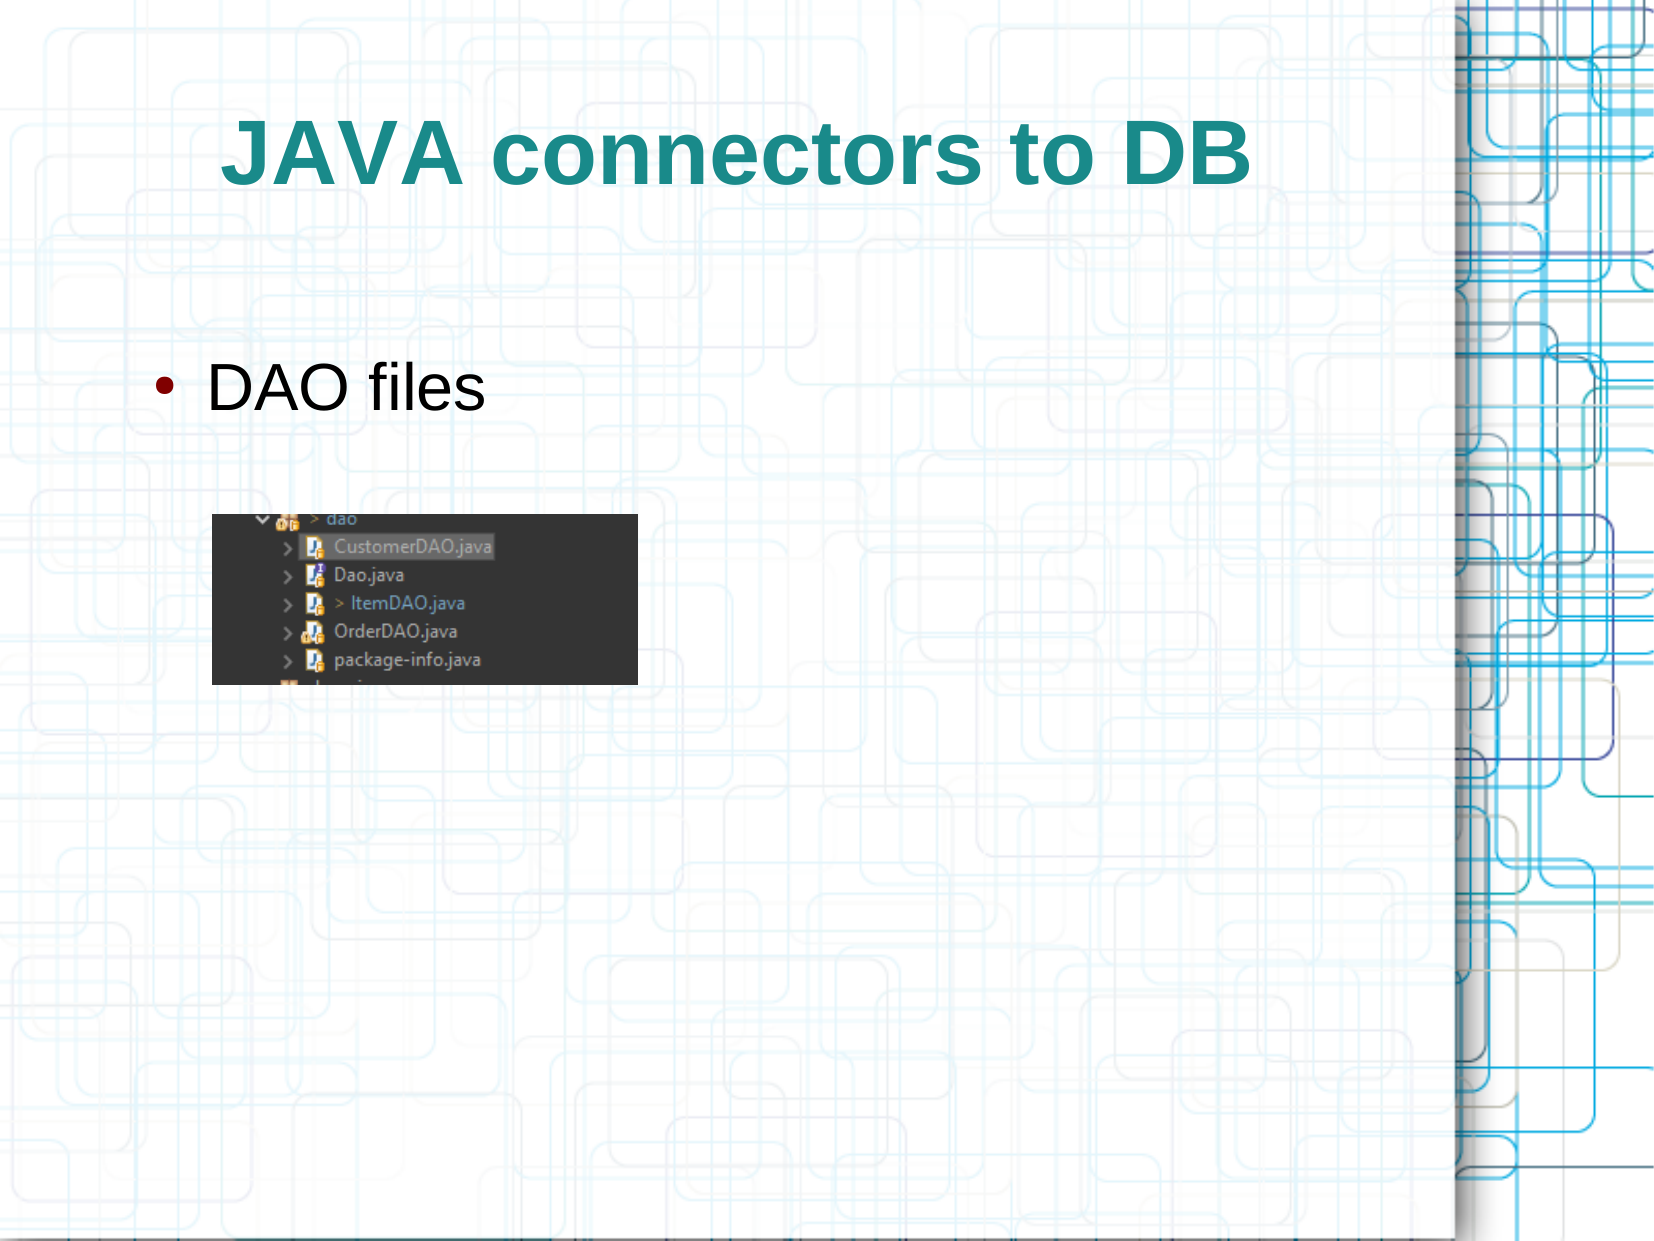

# JAVA connectors to DB
DAO files